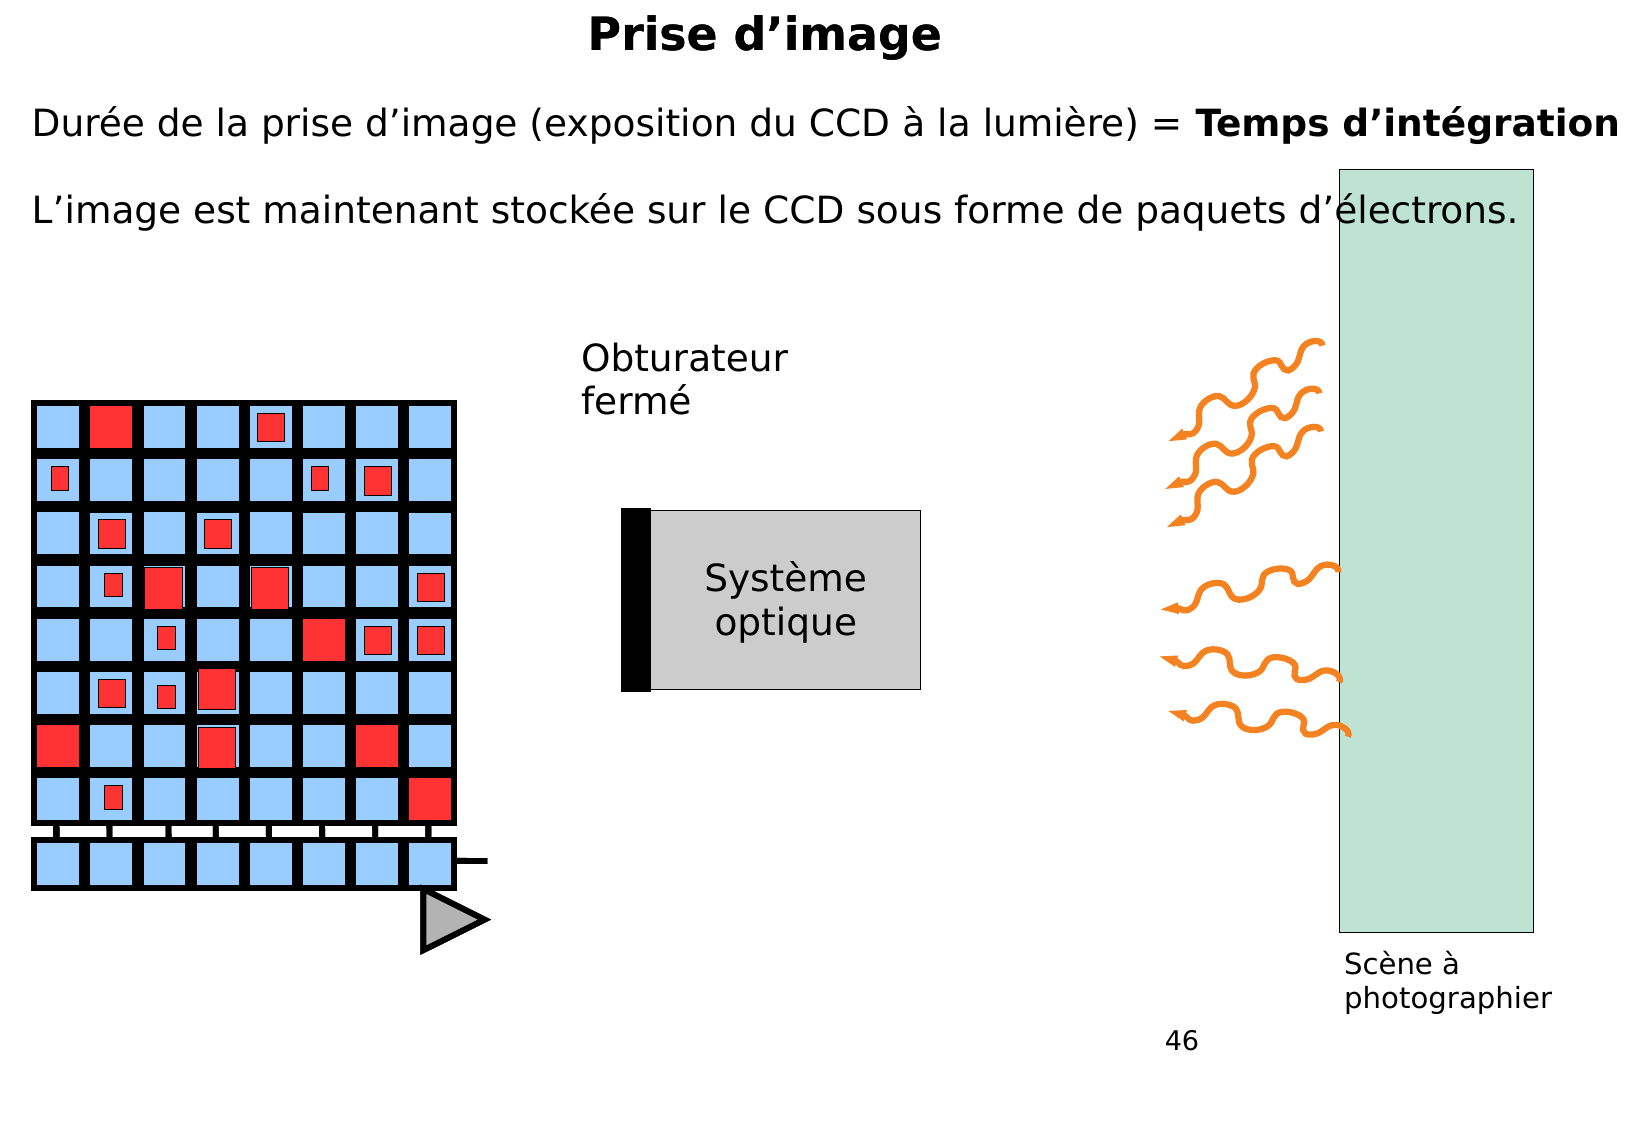

Prise d’image
Prise d’image
Durée de la prise d’image (exposition du CCD à la lumière) = Temps d’intégration ou temps de pose
L’image est maintenant stockée sur le CCD sous forme de paquets d’électrons.
Obturateur
fermé
Système
optique
Scène à
photographier
23